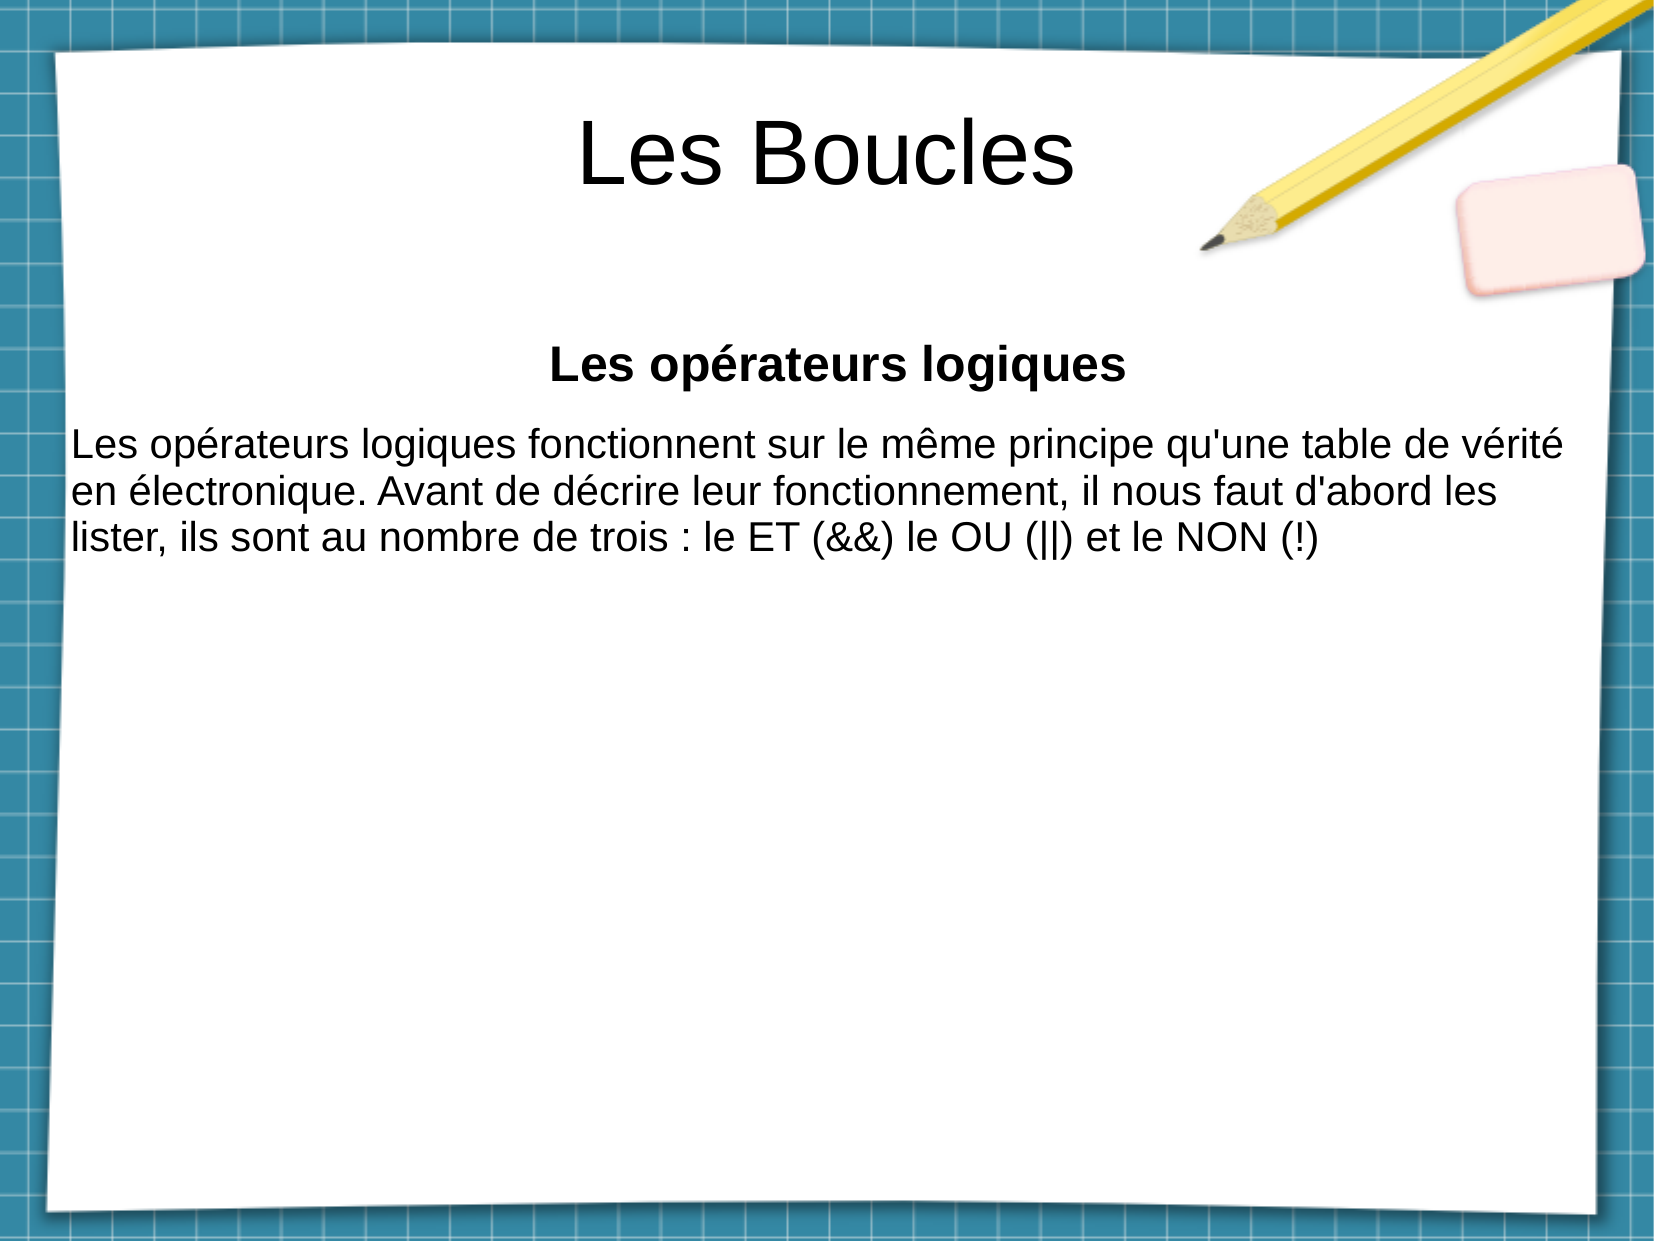

# Les Boucles
Les opérateurs logiques
Les opérateurs logiques fonctionnent sur le même principe qu'une table de vérité en électronique. Avant de décrire leur fonctionnement, il nous faut d'abord les lister, ils sont au nombre de trois : le ET (&&) le OU (||) et le NON (!)